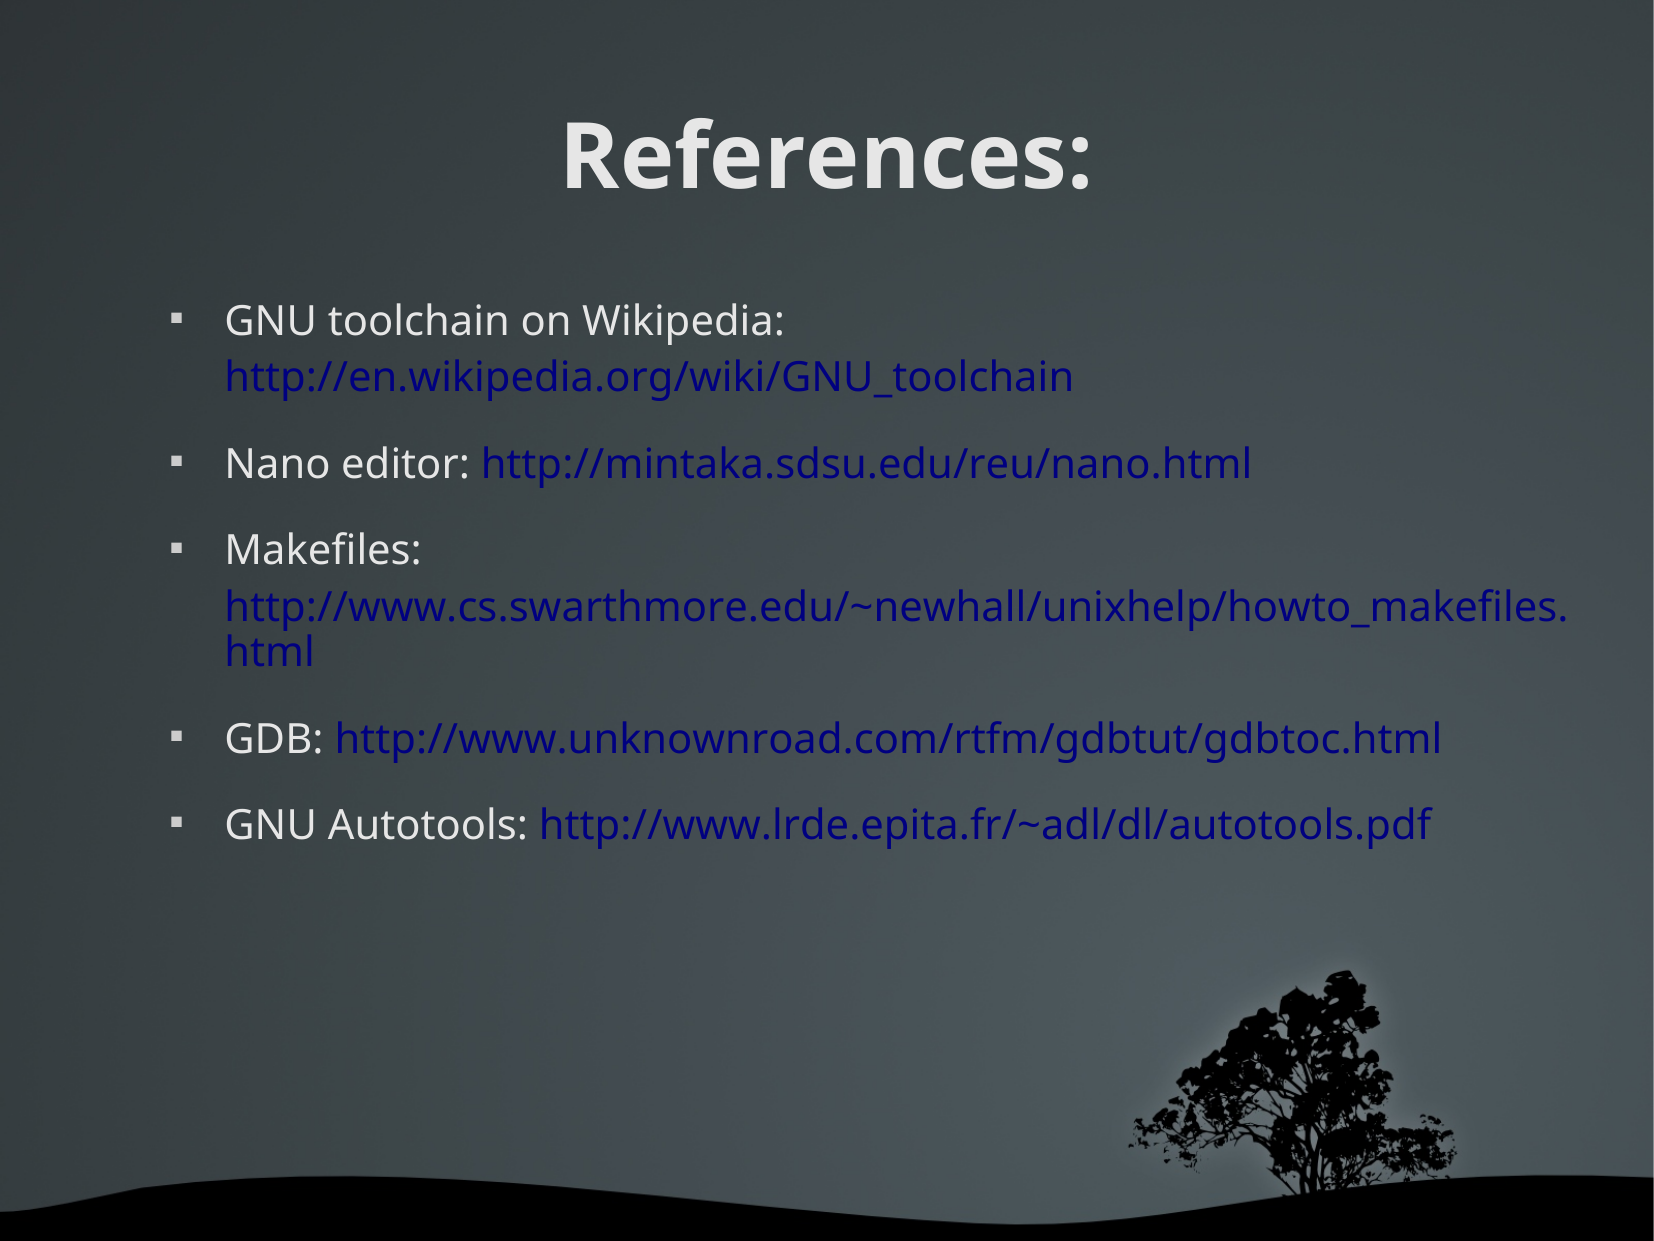

# References:
GNU toolchain on Wikipedia: http://en.wikipedia.org/wiki/GNU_toolchain
Nano editor: http://mintaka.sdsu.edu/reu/nano.html
Makefiles: http://www.cs.swarthmore.edu/~newhall/unixhelp/howto_makefiles.html
GDB: http://www.unknownroad.com/rtfm/gdbtut/gdbtoc.html
GNU Autotools: http://www.lrde.epita.fr/~adl/dl/autotools.pdf